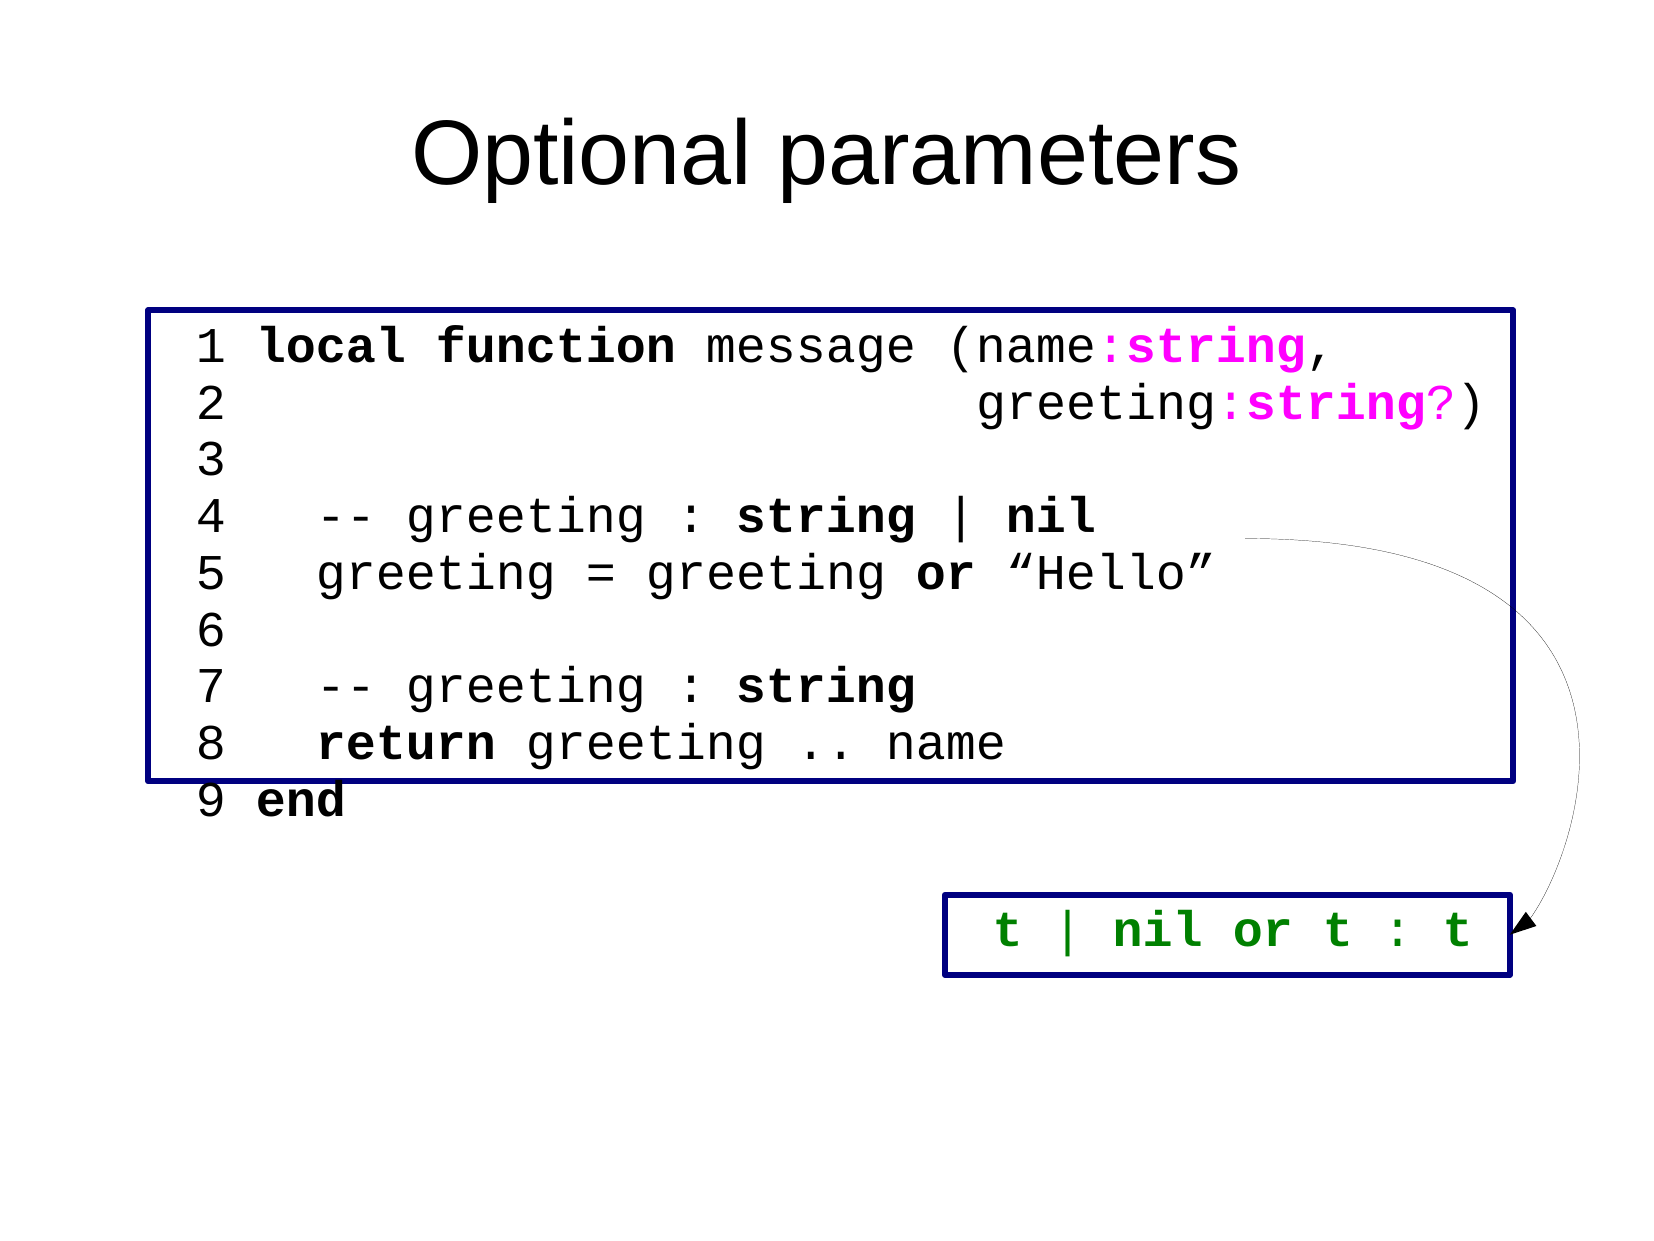

# Optional parameters
 1 local function message (name:string,
 2 greeting:string?)
 3
 4 -- greeting : string | nil
 5 greeting = greeting or “Hello”
 6
 7 -- greeting : string
 8 return greeting .. name
 9 end
 t | nil or t : t